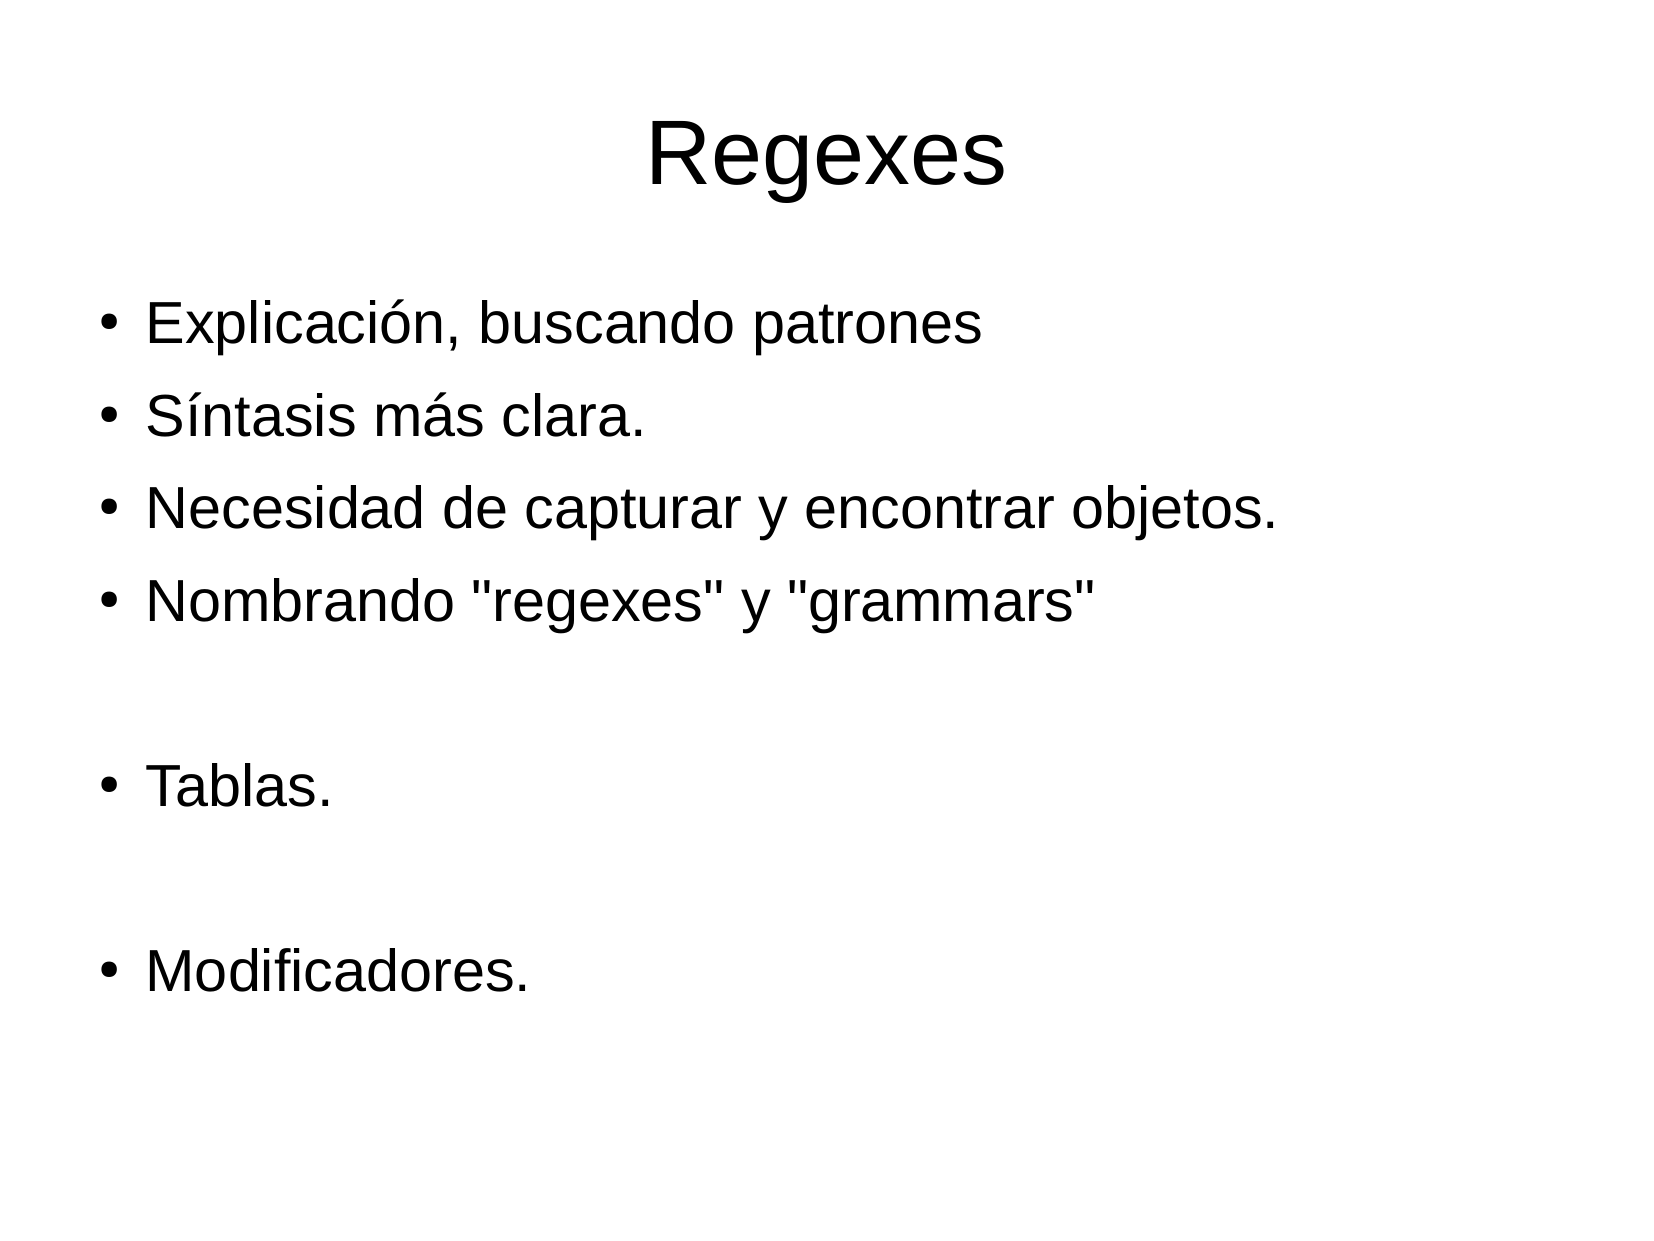

# Regexes
Explicación, buscando patrones
Síntasis más clara.
Necesidad de capturar y encontrar objetos.
Nombrando "regexes" y "grammars"
Tablas.
Modificadores.